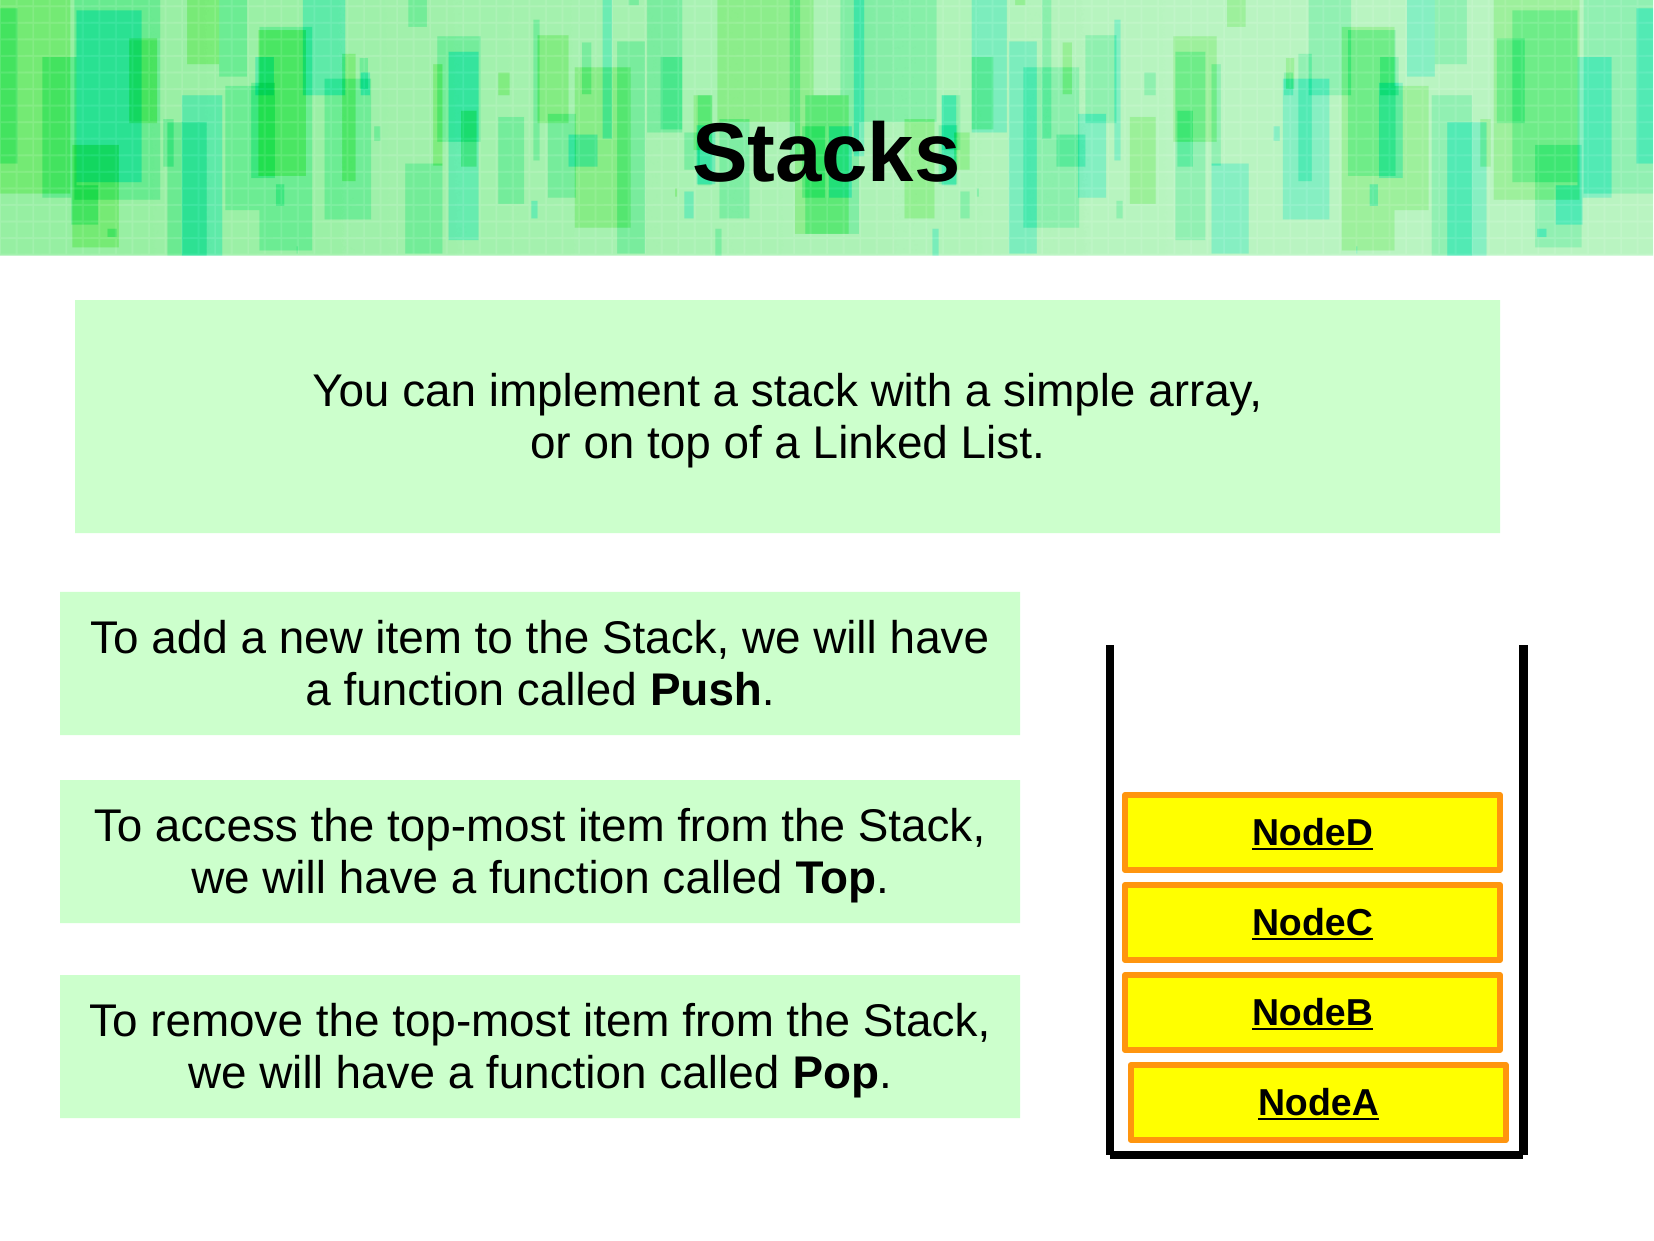

# Stacks
You can implement a stack with a simple array,
or on top of a Linked List.
To add a new item to the Stack, we will have a function called Push.
To access the top-most item from the Stack, we will have a function called Top.
NodeD
NodeC
To remove the top-most item from the Stack, we will have a function called Pop.
NodeB
NodeA